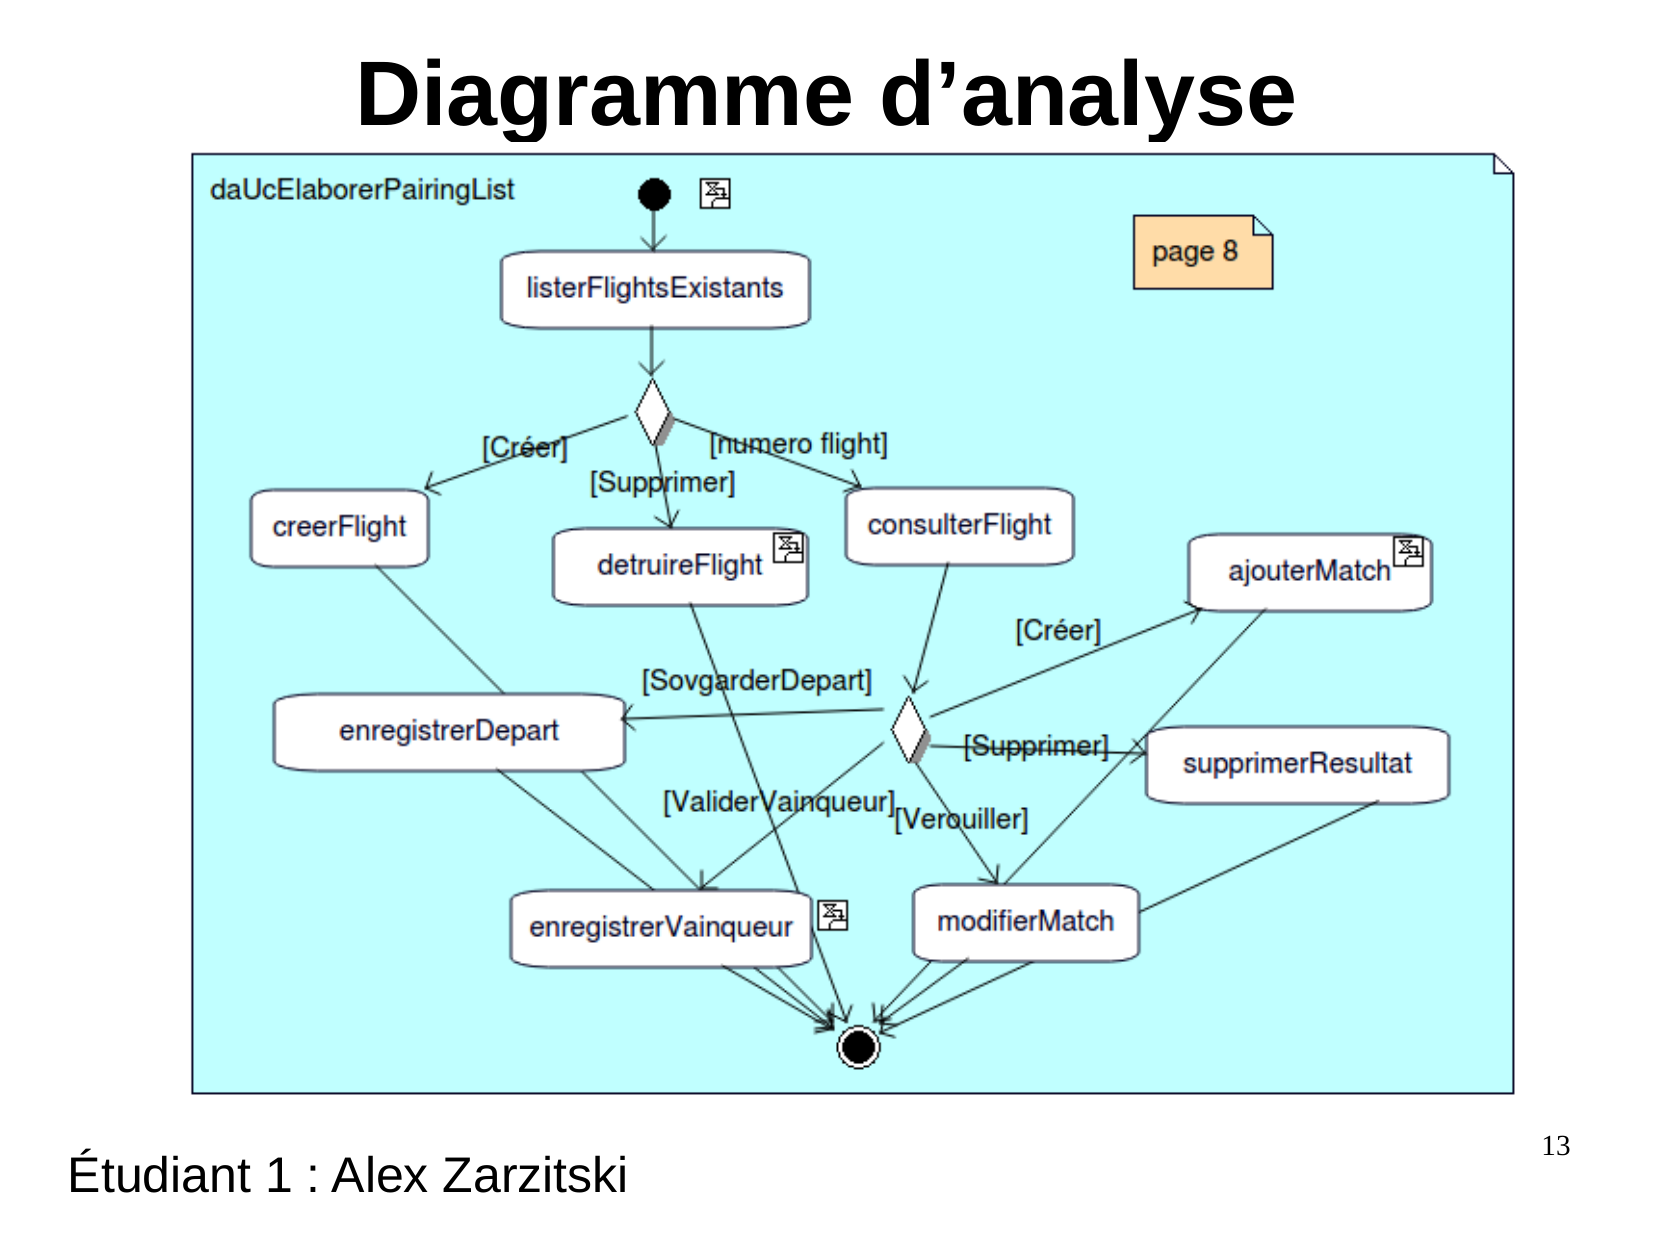

# Diagramme d’analyse
13
Étudiant 1 : Alex Zarzitski